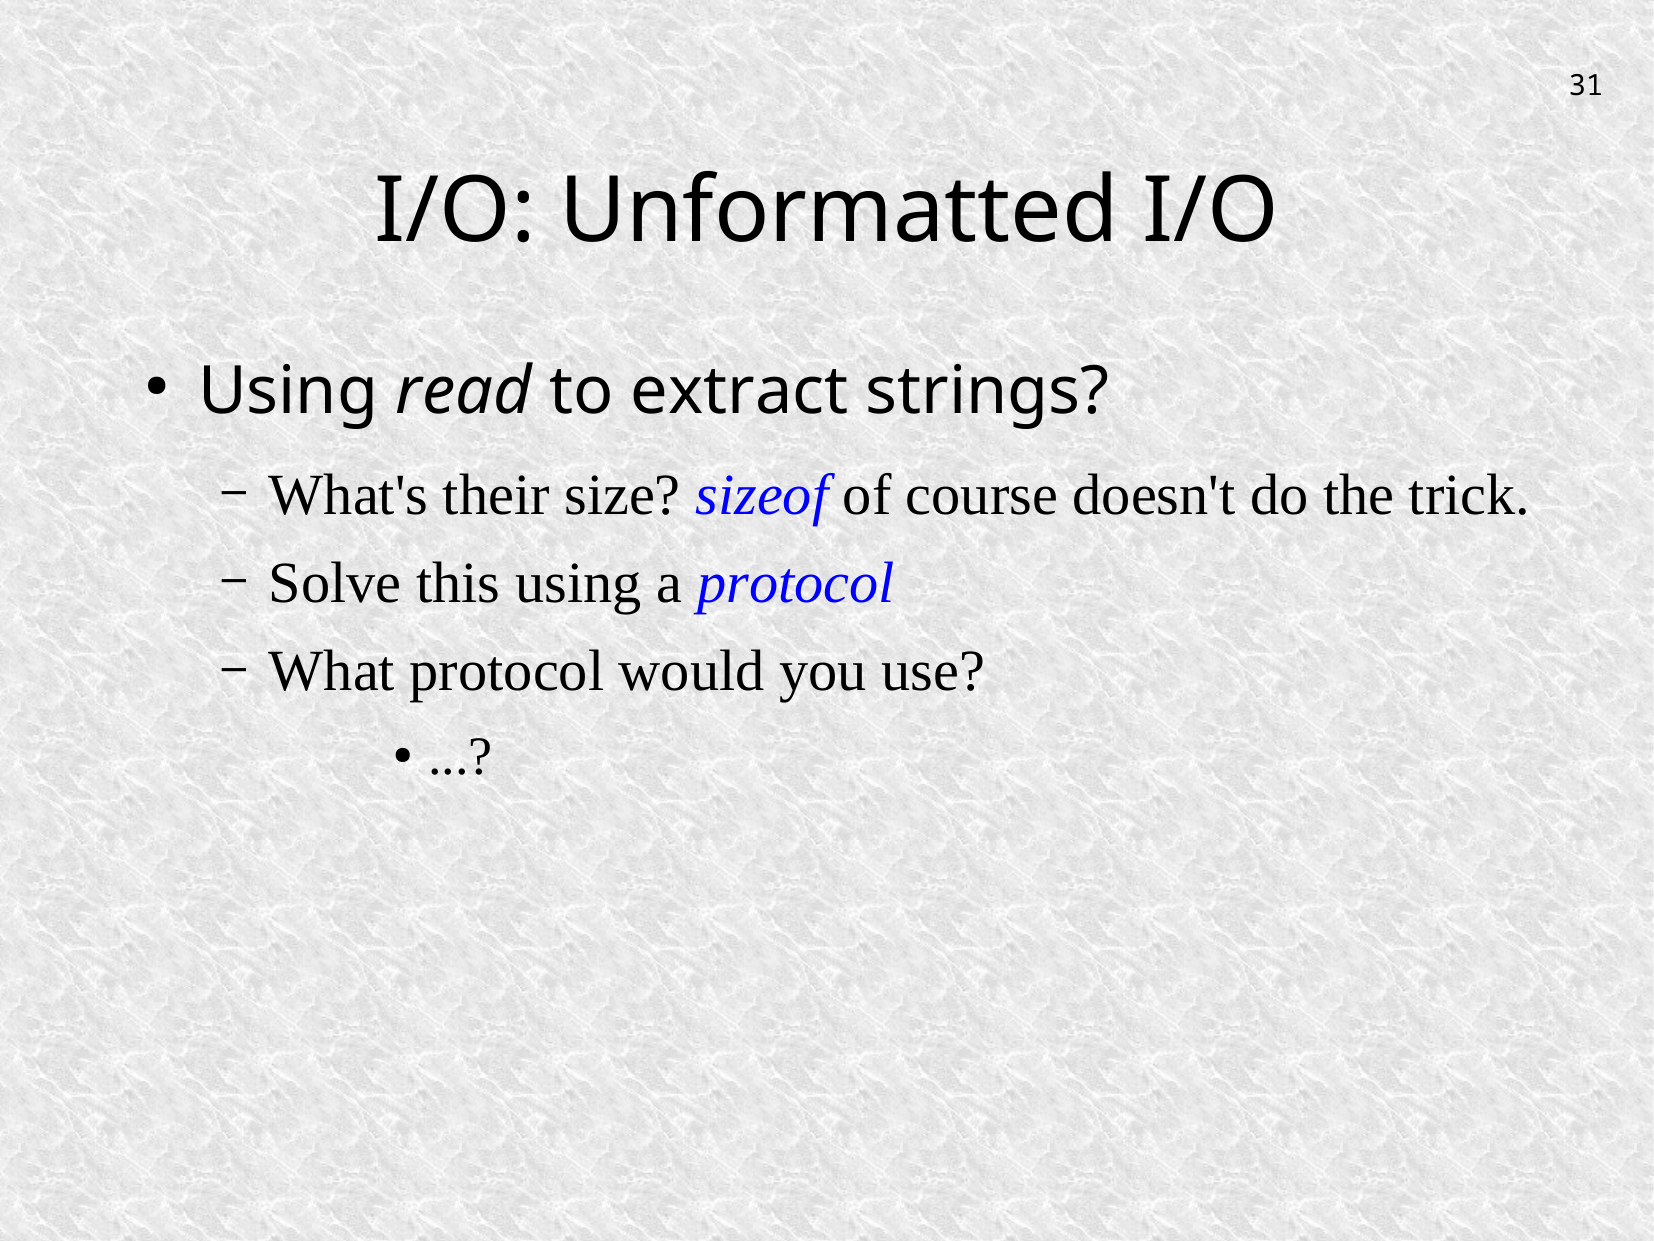

31
# I/O: Unformatted I/O
Using read to extract strings?
What's their size? sizeof of course doesn't do the trick.
Solve this using a protocol
What protocol would you use?
...?